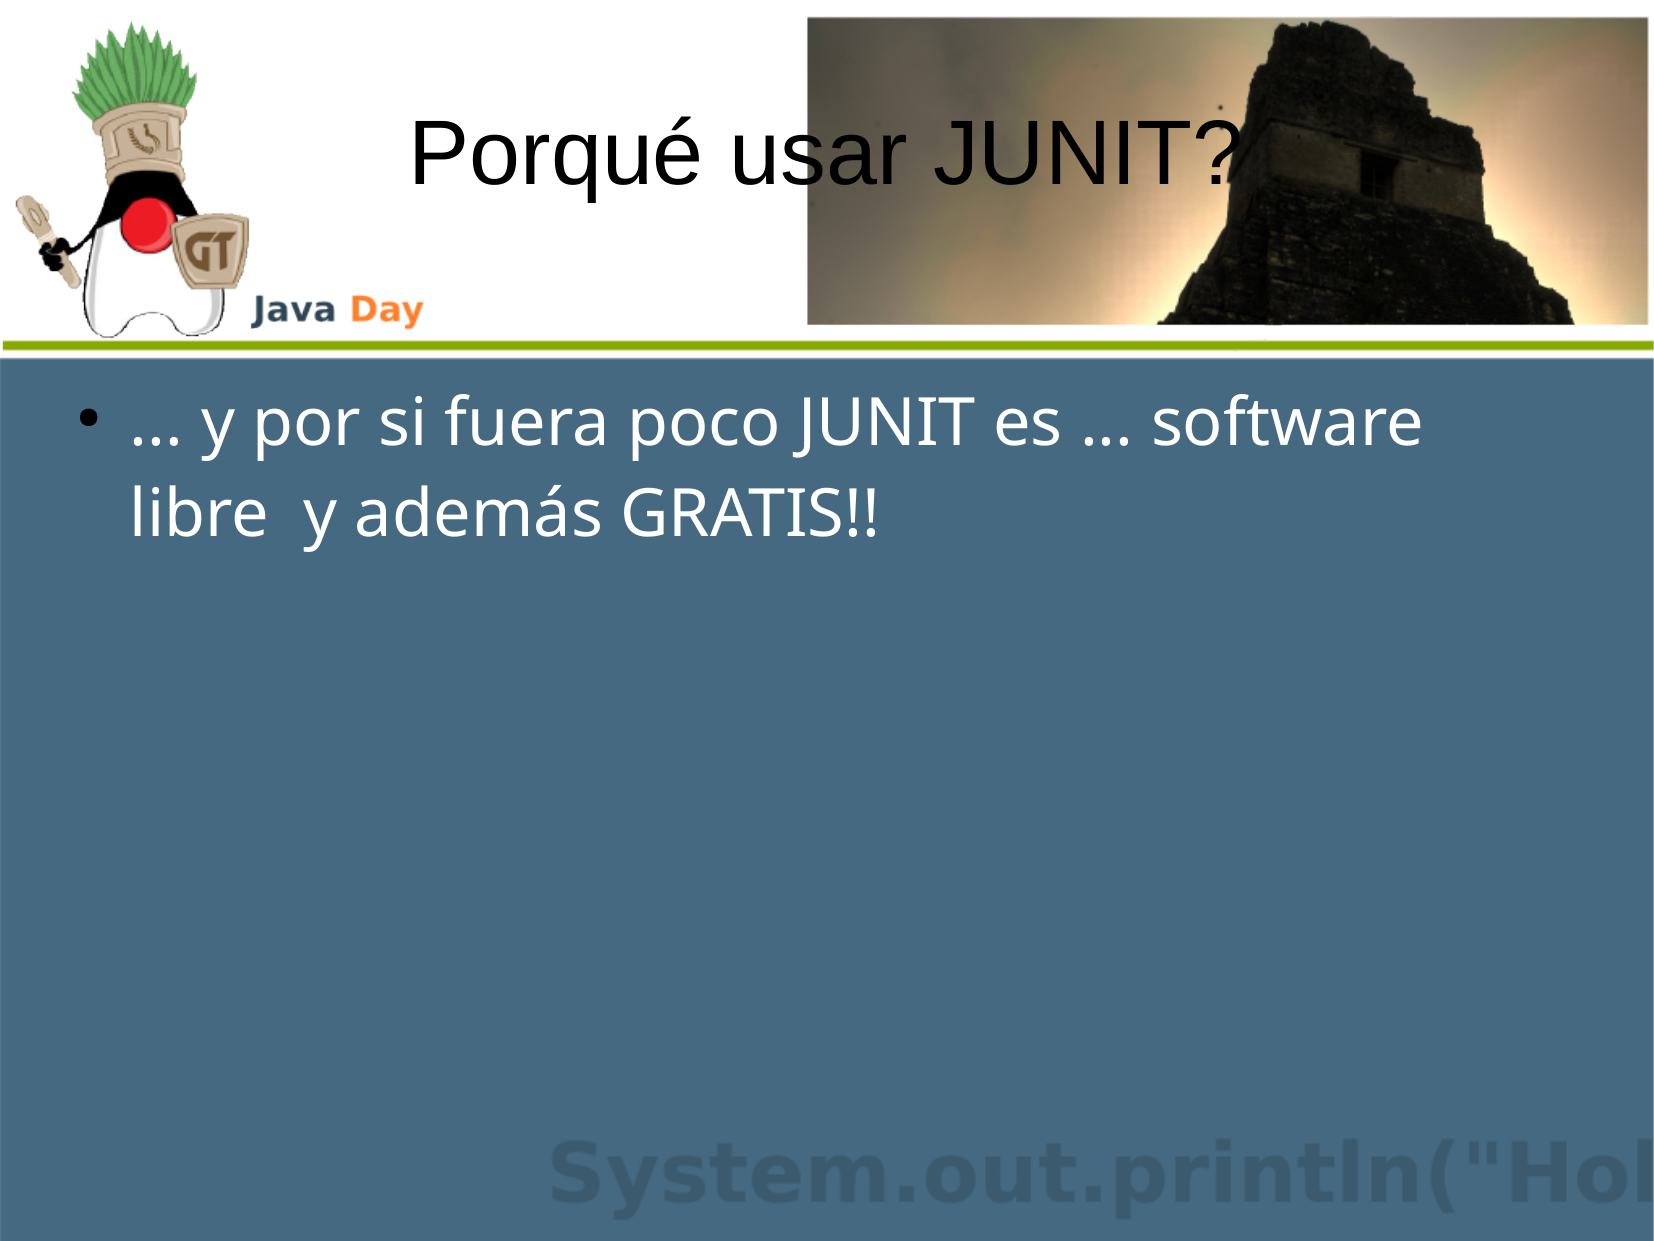

# Porqué usar JUNIT?
... y por si fuera poco JUNIT es ... software libre y además GRATIS!!